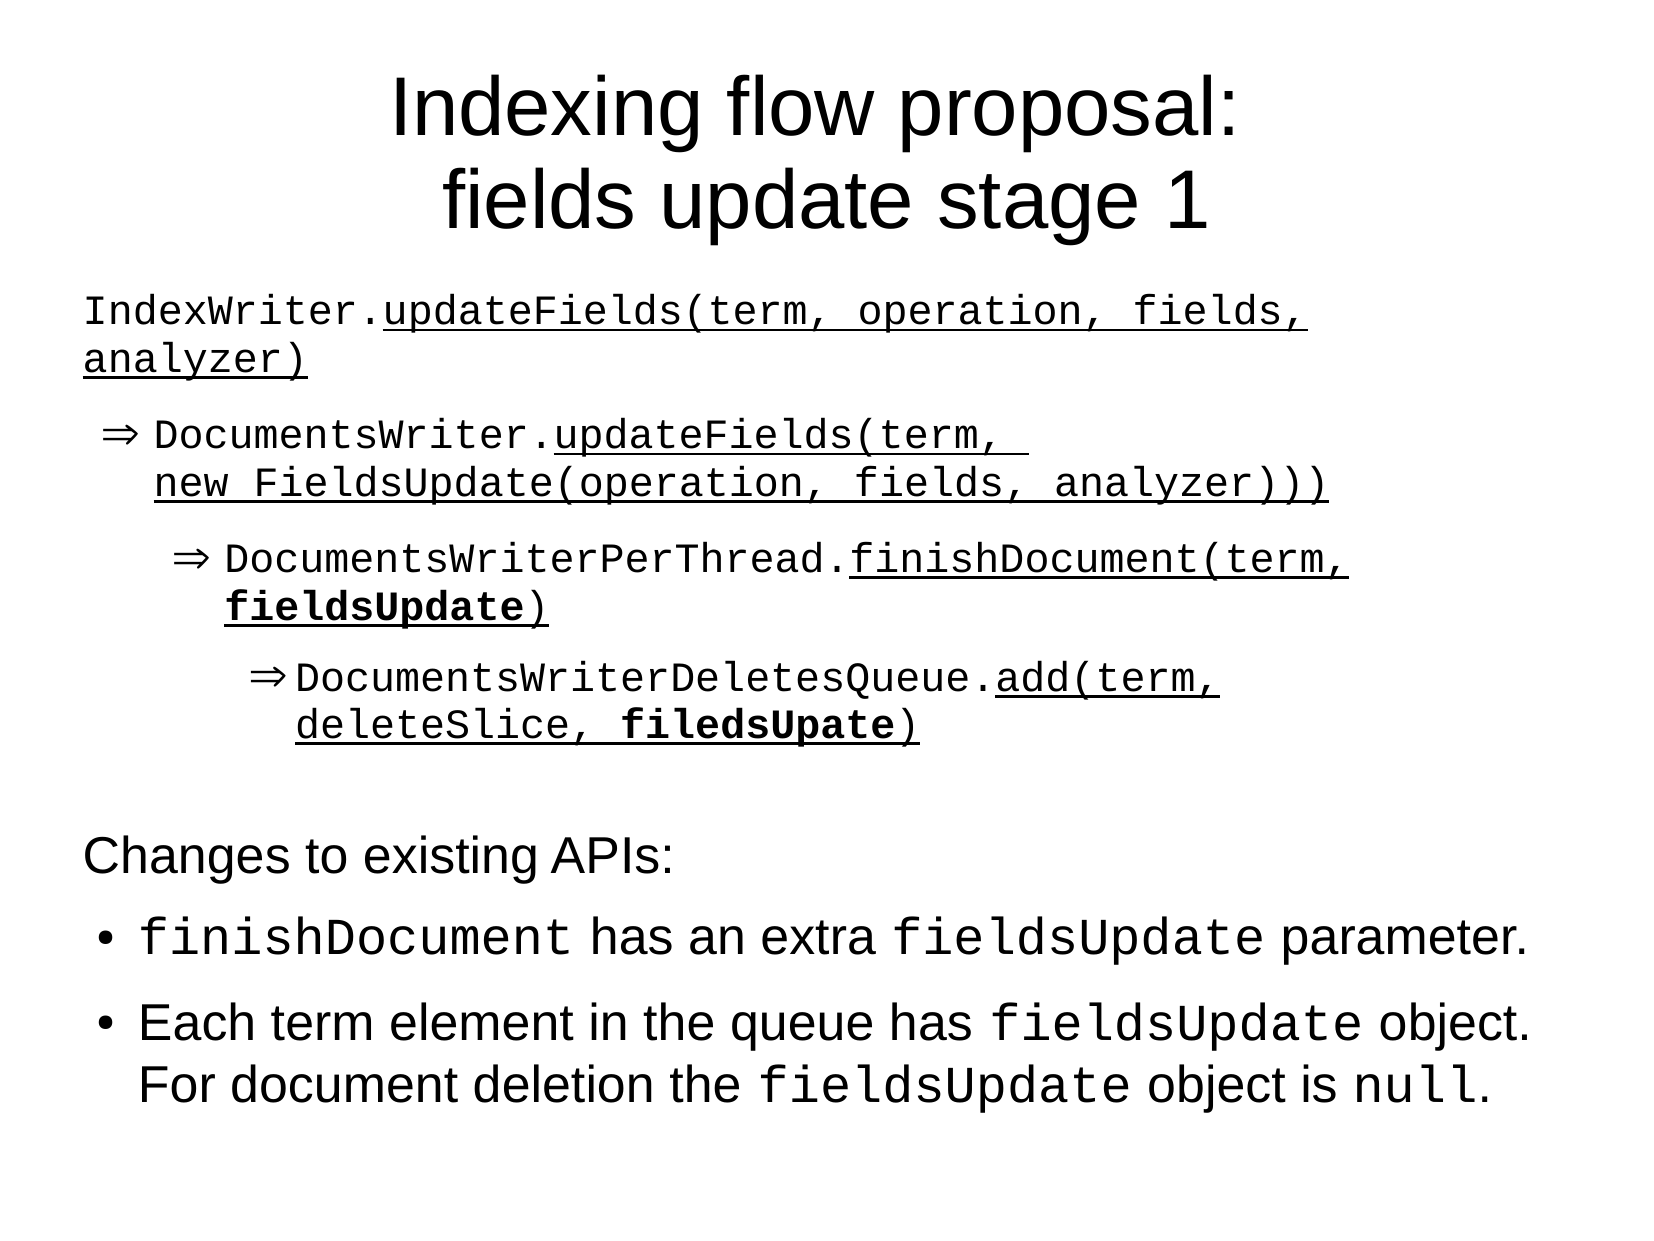

# Indexing flow proposal: fields update stage 1
IndexWriter.updateFields(term, operation, fields, analyzer)
DocumentsWriter.updateFields(term,
new FieldsUpdate(operation, fields, analyzer)))
DocumentsWriterPerThread.finishDocument(term, fieldsUpdate)
DocumentsWriterDeletesQueue.add(term, deleteSlice, filedsUpate)
Changes to existing APIs:
finishDocument has an extra fieldsUpdate parameter.
Each term element in the queue has fieldsUpdate object. For document deletion the fieldsUpdate object is null.